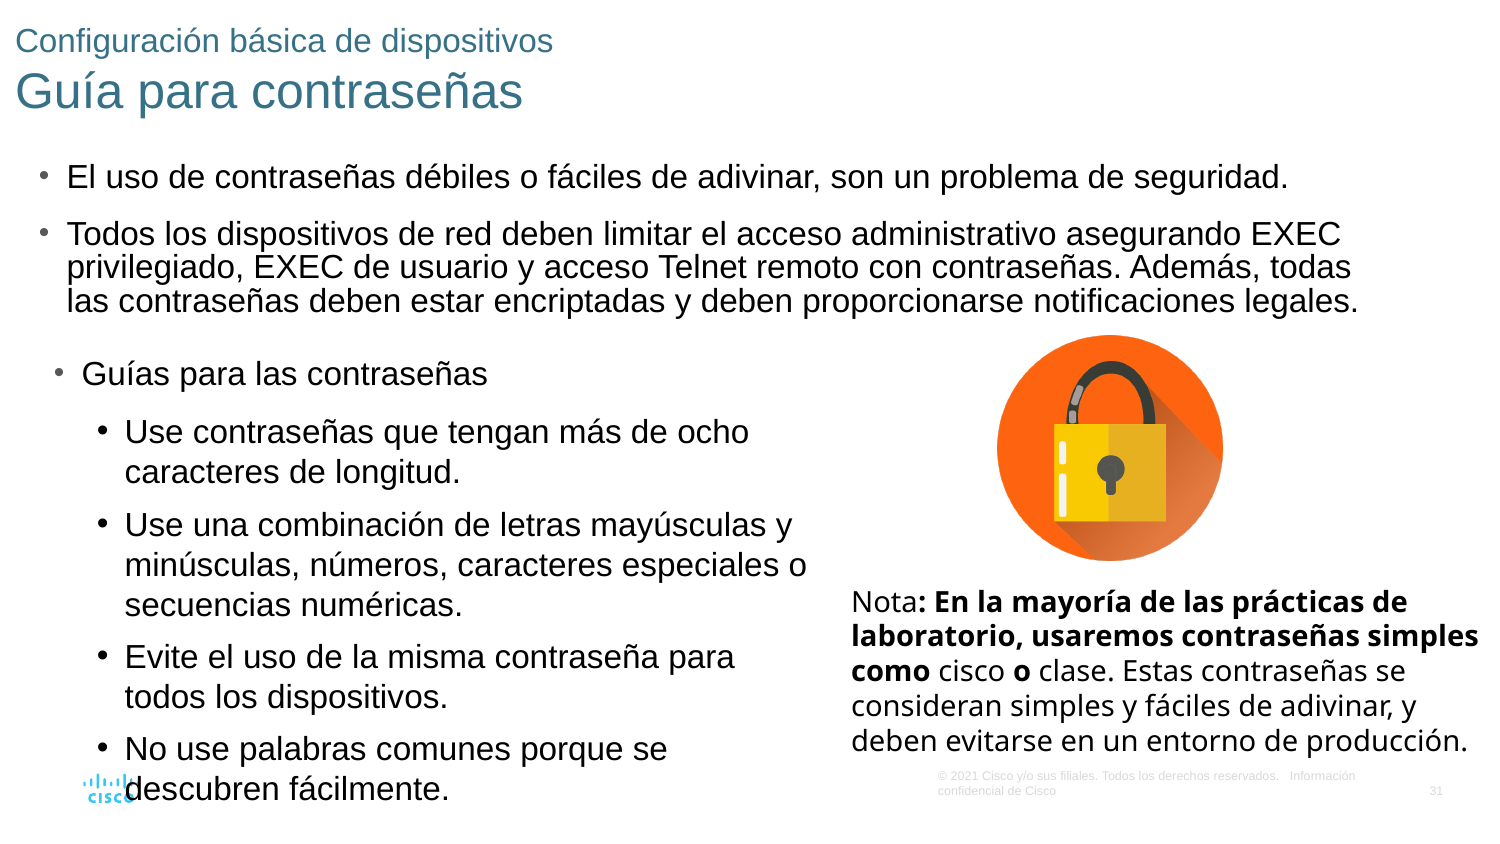

# Configuración básica de dispositivos Guía para contraseñas
El uso de contraseñas débiles o fáciles de adivinar, son un problema de seguridad.
Todos los dispositivos de red deben limitar el acceso administrativo asegurando EXEC privilegiado, EXEC de usuario y acceso Telnet remoto con contraseñas. Además, todas las contraseñas deben estar encriptadas y deben proporcionarse notificaciones legales.
Guías para las contraseñas
Use contraseñas que tengan más de ocho caracteres de longitud.
Use una combinación de letras mayúsculas y minúsculas, números, caracteres especiales o secuencias numéricas.
Evite el uso de la misma contraseña para todos los dispositivos.
No use palabras comunes porque se descubren fácilmente.
Nota: En la mayoría de las prácticas de laboratorio, usaremos contraseñas simples como cisco o clase. Estas contraseñas se consideran simples y fáciles de adivinar, y deben evitarse en un entorno de producción.